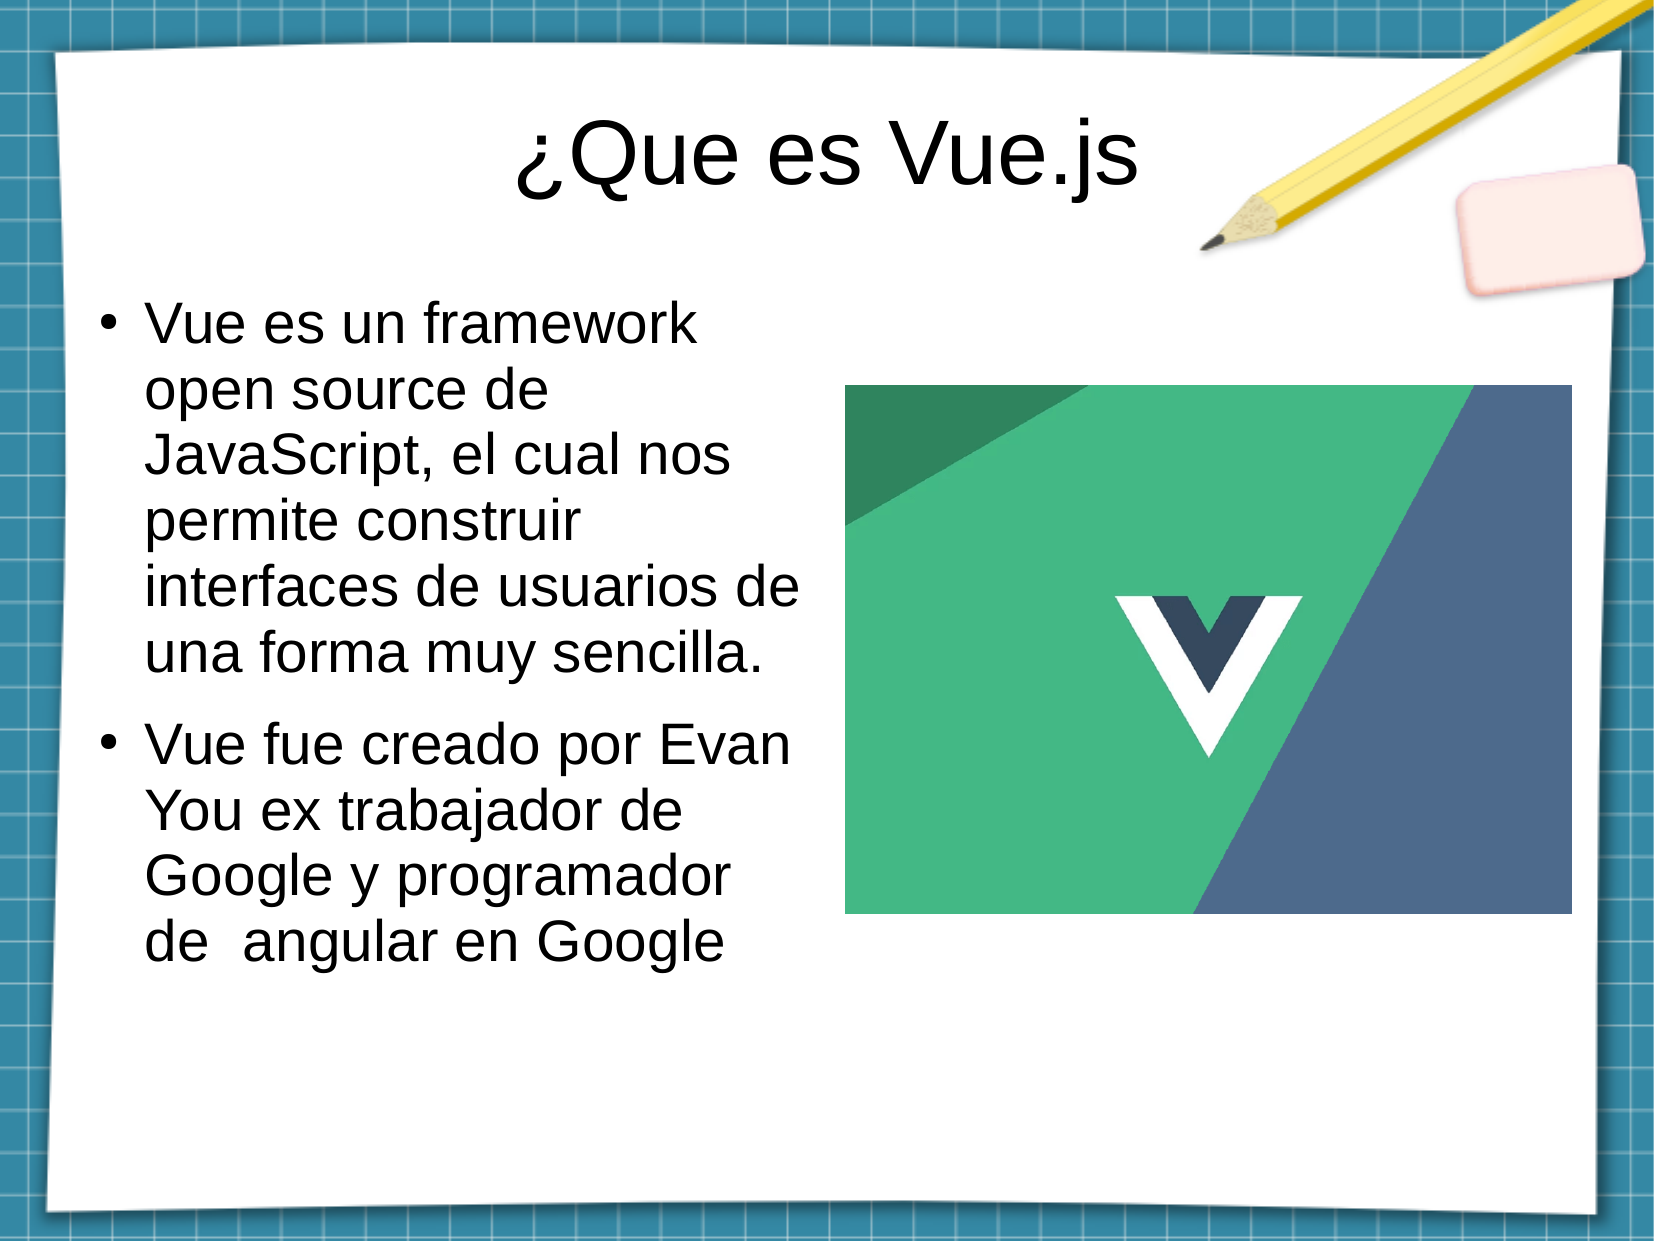

# ¿Que es Vue.js
Vue es un framework open source de JavaScript, el cual nos permite construir interfaces de usuarios de una forma muy sencilla.
Vue fue creado por Evan You ex trabajador de Google y programador de angular en Google